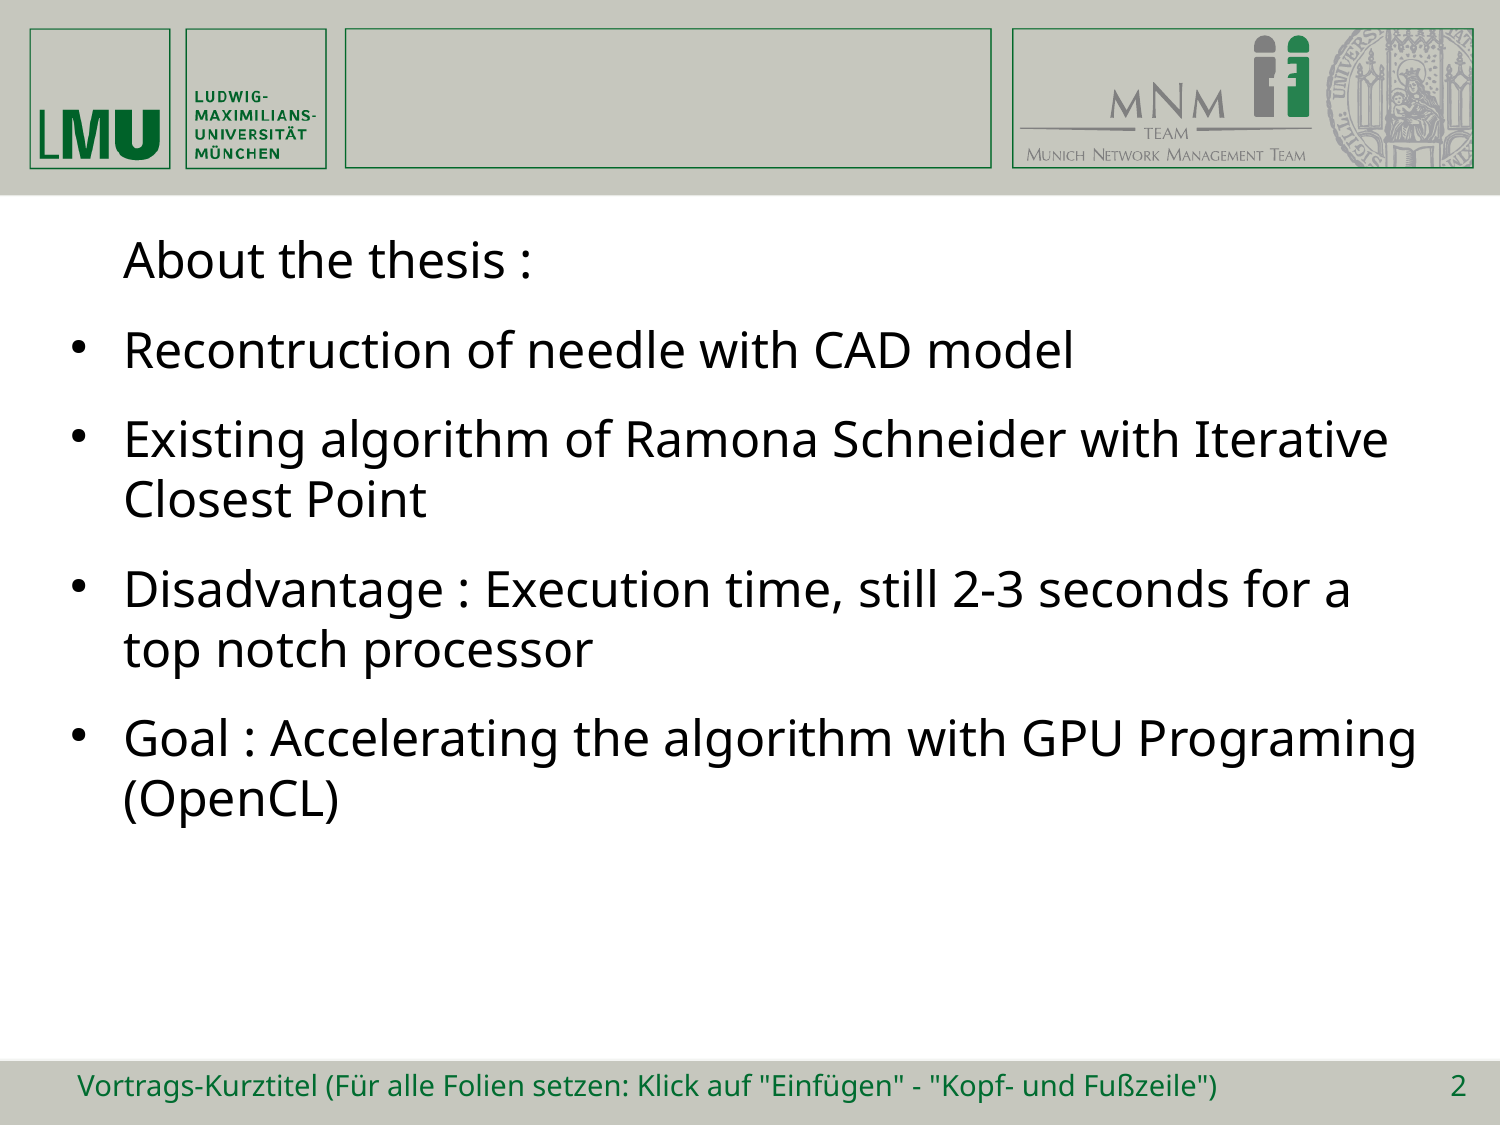

#
About the thesis :
Recontruction of needle with CAD model
Existing algorithm of Ramona Schneider with Iterative Closest Point
Disadvantage : Execution time, still 2-3 seconds for a top notch processor
Goal : Accelerating the algorithm with GPU Programing (OpenCL)
Vortrags-Kurztitel (Für alle Folien setzen: Klick auf "Einfügen" - "Kopf- und Fußzeile")